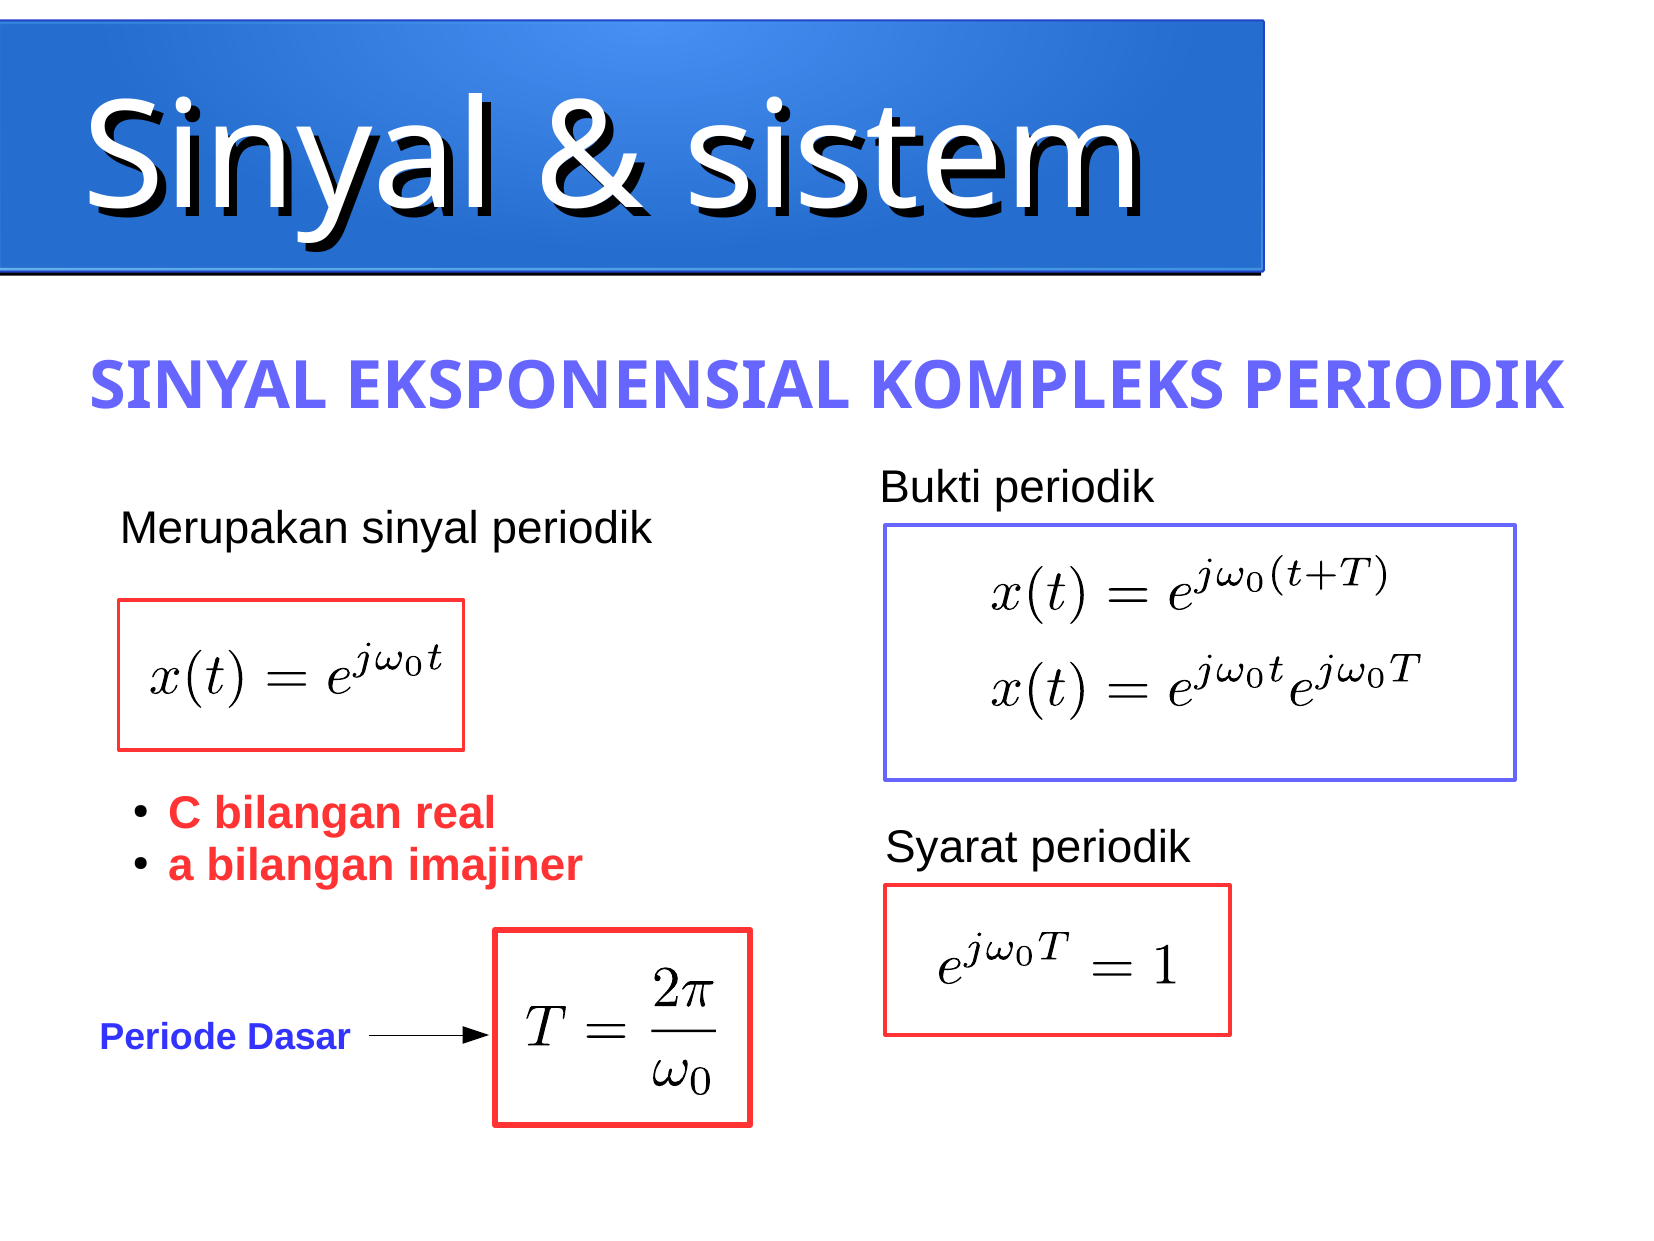

# Sinyal & sistem
SINYAL EKSPONENSIAL KOMPLEKS PERIODIK
Bukti periodik
Merupakan sinyal periodik
C bilangan real
a bilangan imajiner
Syarat periodik
Periode Dasar